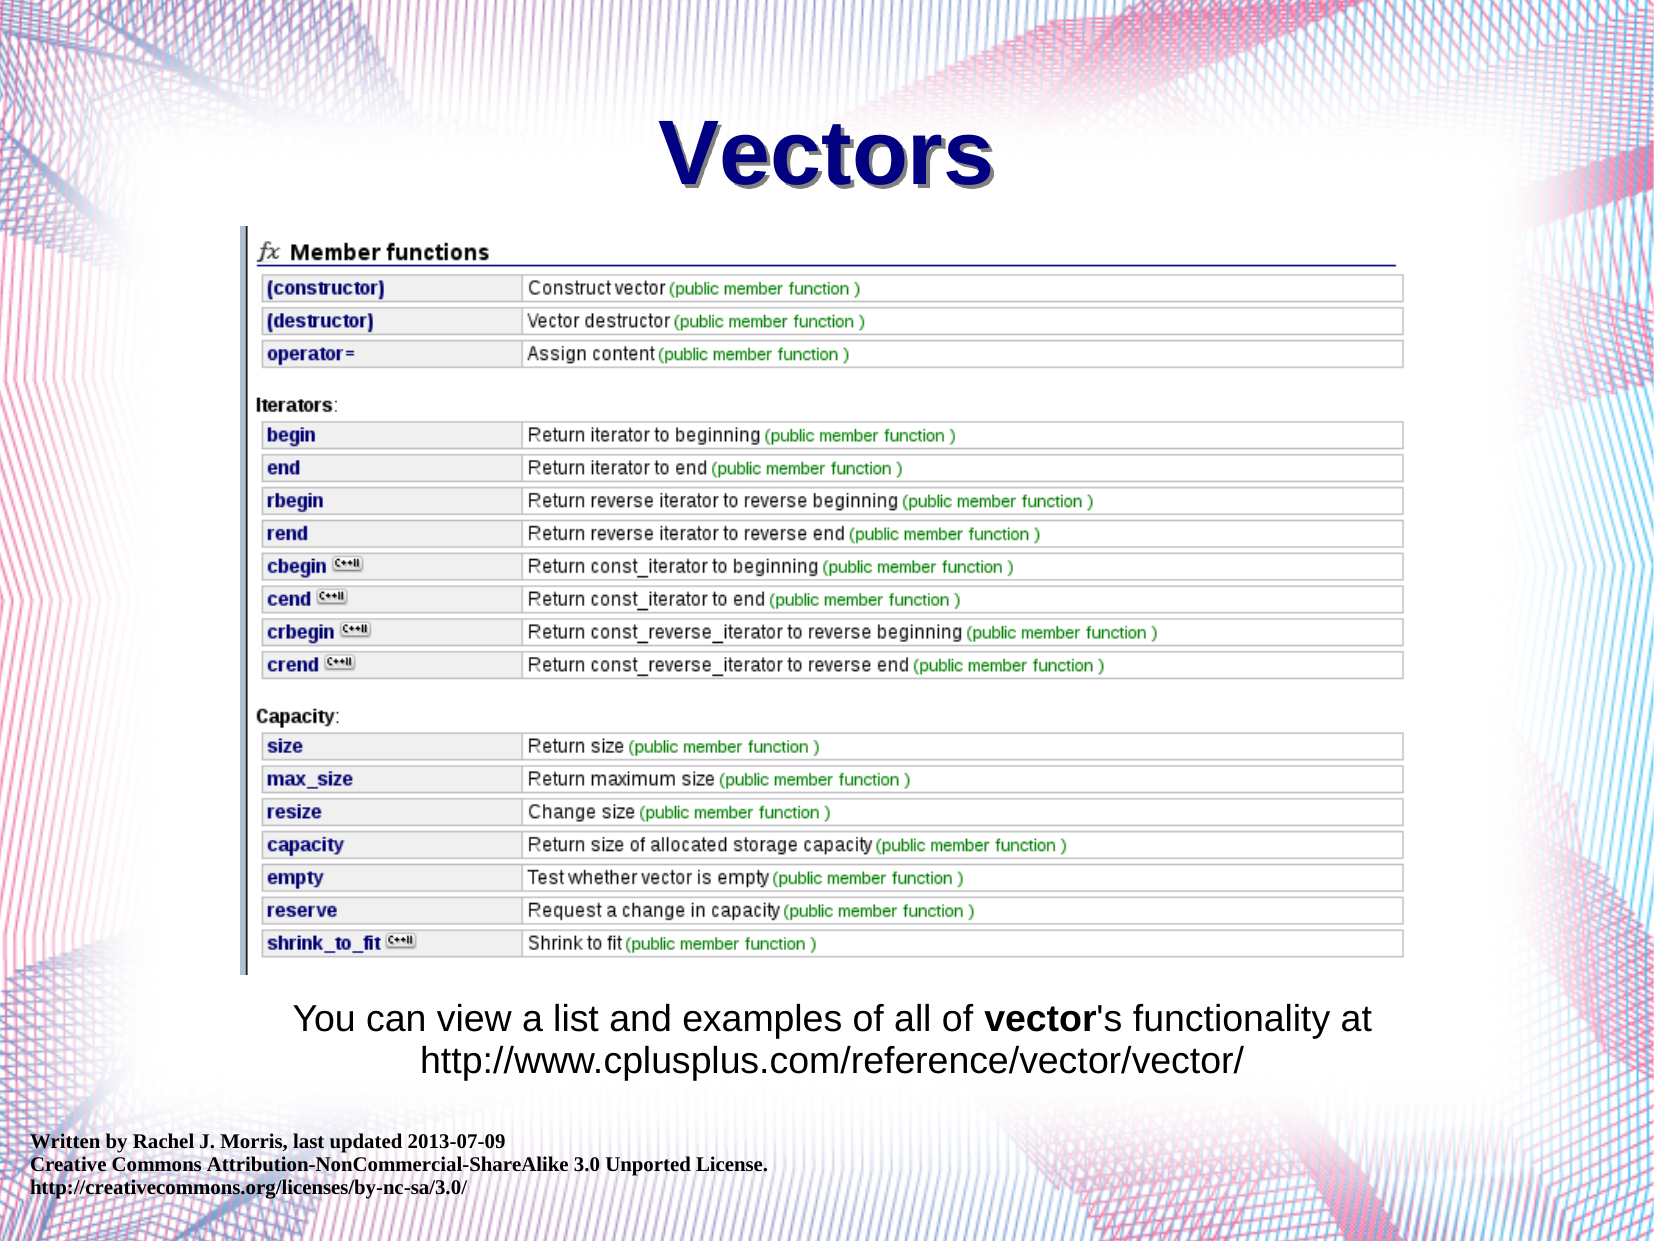

# Vectors
You can view a list and examples of all of vector's functionality at
http://www.cplusplus.com/reference/vector/vector/